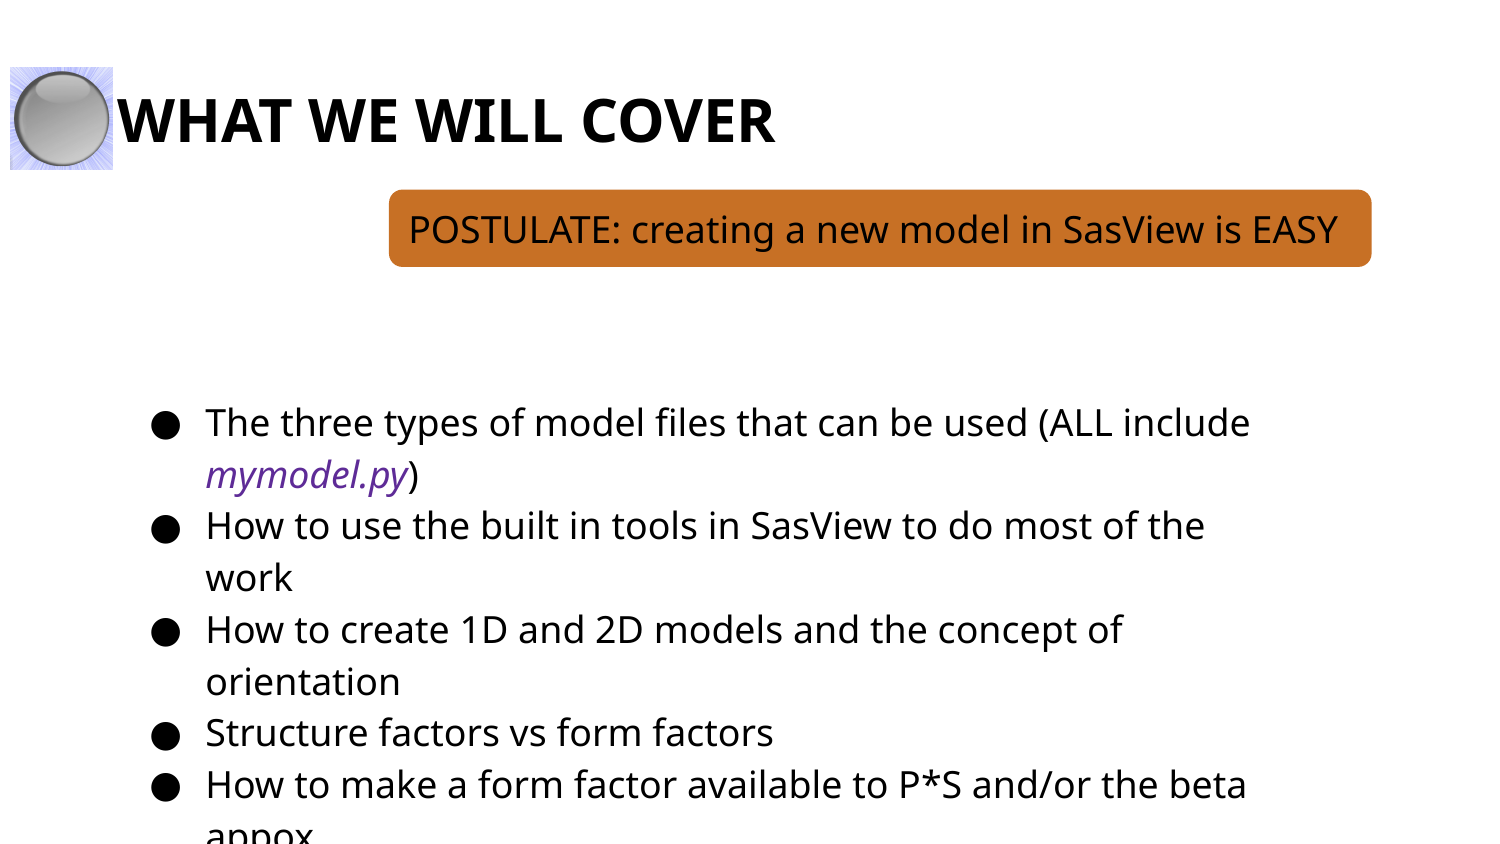

# WHAT WE WILL COVER
POSTULATE: creating a new model in SasView is EASY
The three types of model files that can be used (ALL include mymodel.py)
How to use the built in tools in SasView to do most of the work
How to create 1D and 2D models and the concept of orientation
Structure factors vs form factors
How to make a form factor available to P*S and/or the beta appox.
How to make the model available immediately to the community